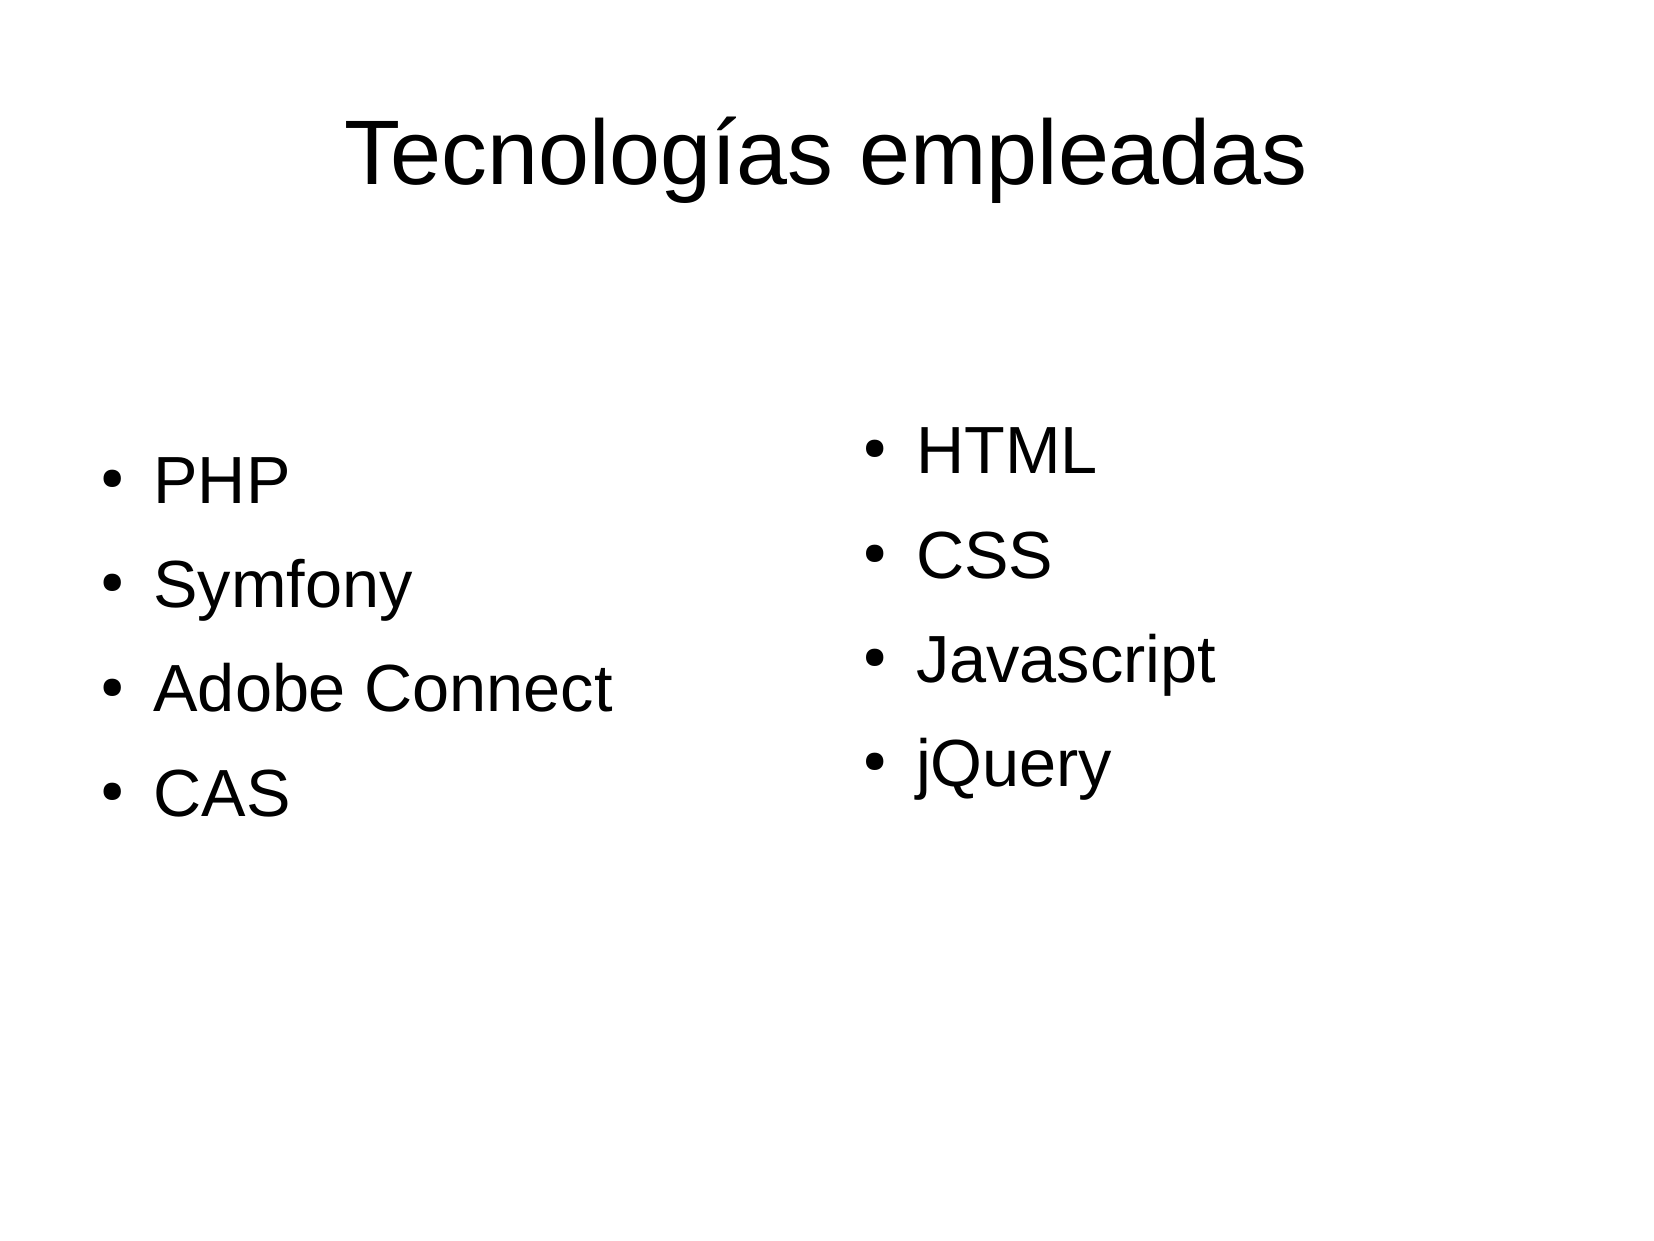

# Tecnologías empleadas
HTML
CSS
Javascript
jQuery
PHP
Symfony
Adobe Connect
CAS